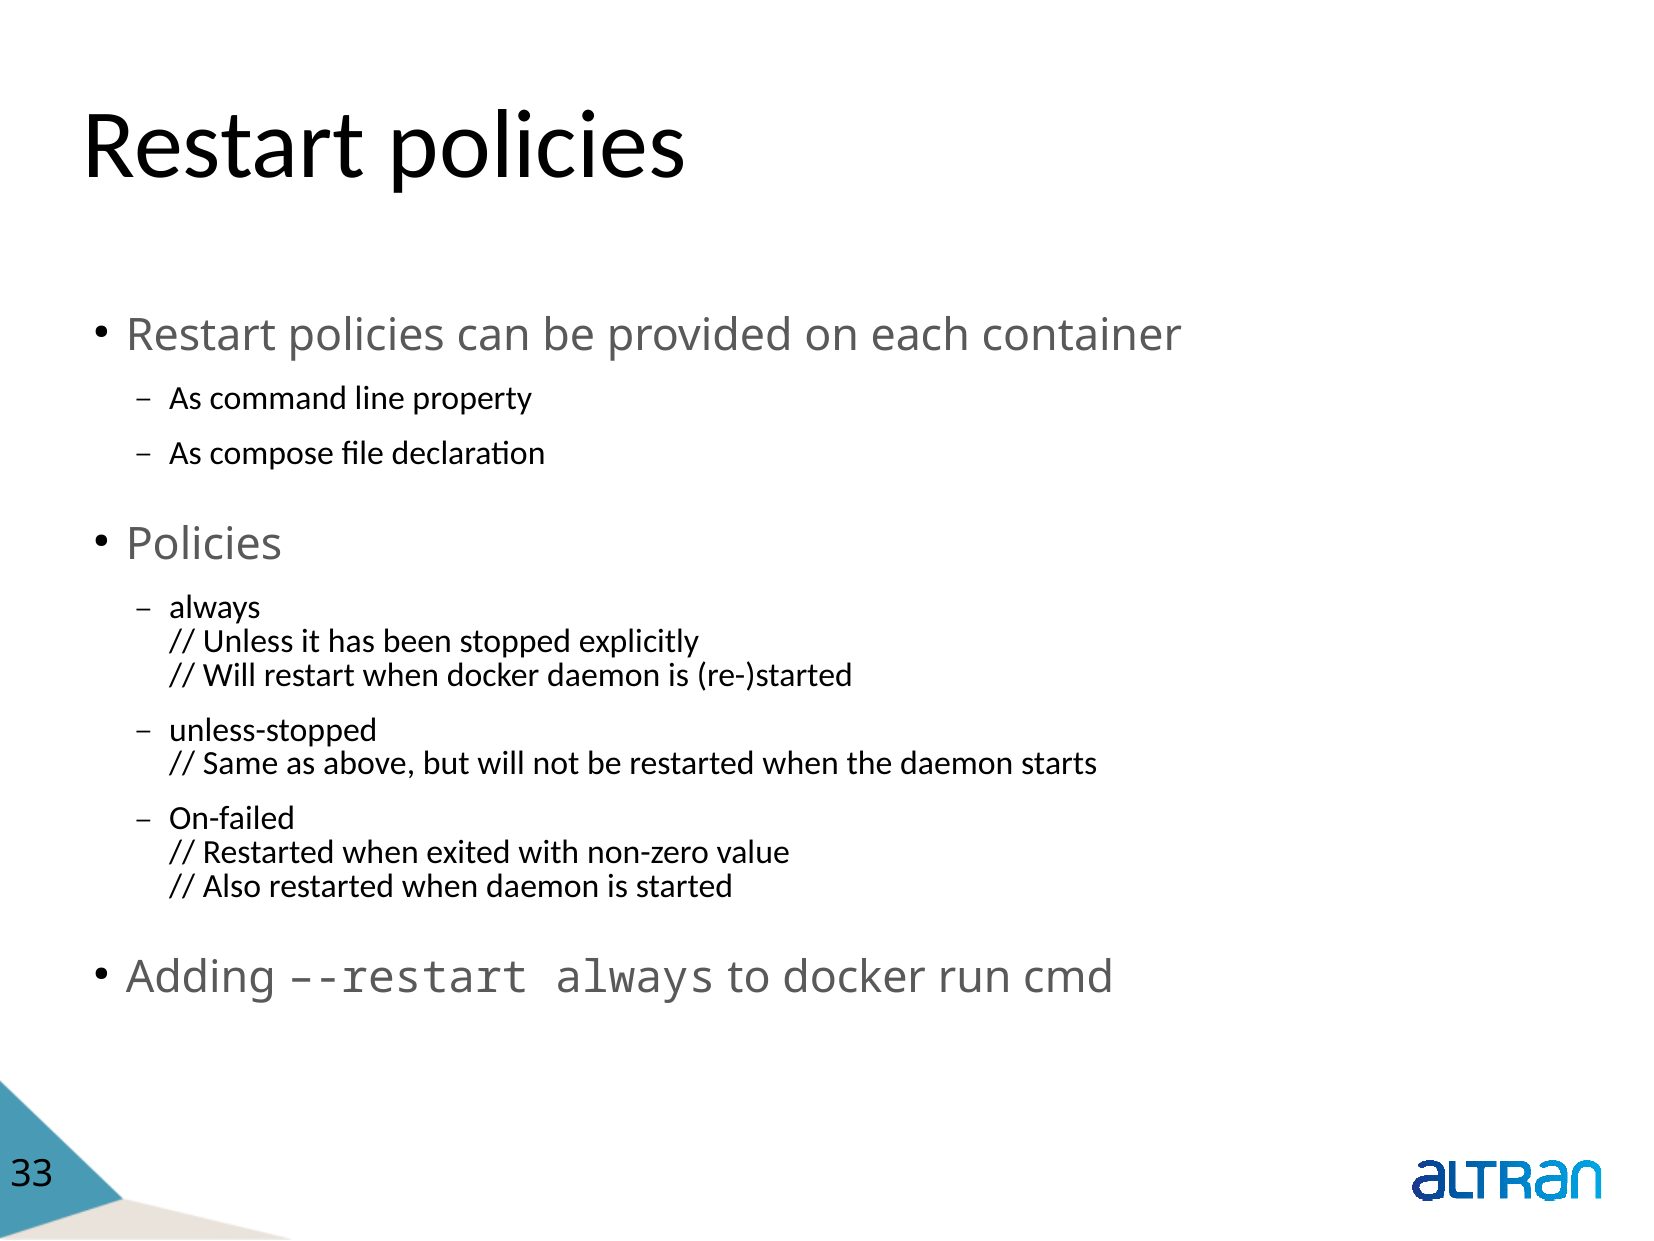

# Restart policies
Restart policies can be provided on each container
As command line property
As compose file declaration
Policies
always
// Unless it has been stopped explicitly
// Will restart when docker daemon is (re-)started
unless-stopped
// Same as above, but will not be restarted when the daemon starts
On-failed
// Restarted when exited with non-zero value
// Also restarted when daemon is started
Adding –-restart always to docker run cmd
33